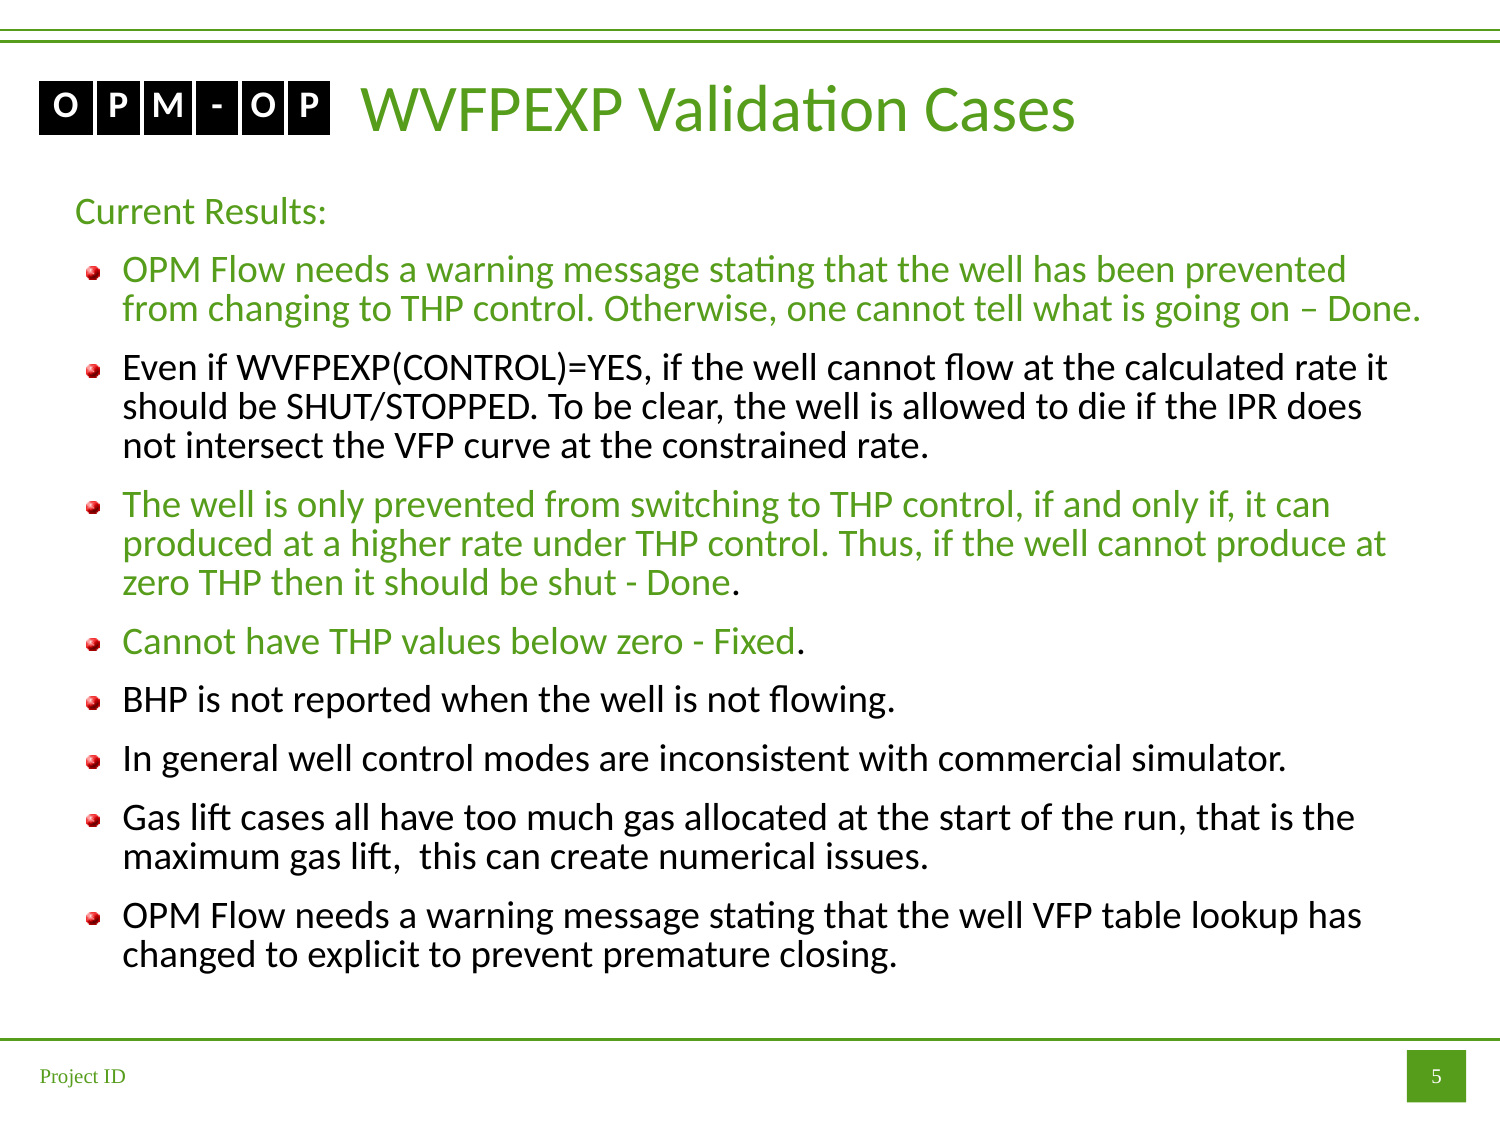

# WVFPEXP Validation Cases
Current Results:
OPM Flow needs a warning message stating that the well has been prevented from changing to THP control. Otherwise, one cannot tell what is going on – Done.
Even if WVFPEXP(CONTROL)=YES, if the well cannot flow at the calculated rate it should be SHUT/STOPPED. To be clear, the well is allowed to die if the IPR does not intersect the VFP curve at the constrained rate.
The well is only prevented from switching to THP control, if and only if, it can produced at a higher rate under THP control. Thus, if the well cannot produce at zero THP then it should be shut - Done.
Cannot have THP values below zero - Fixed.
BHP is not reported when the well is not flowing.
In general well control modes are inconsistent with commercial simulator.
Gas lift cases all have too much gas allocated at the start of the run, that is the maximum gas lift, this can create numerical issues.
OPM Flow needs a warning message stating that the well VFP table lookup has changed to explicit to prevent premature closing.
Project ID
5